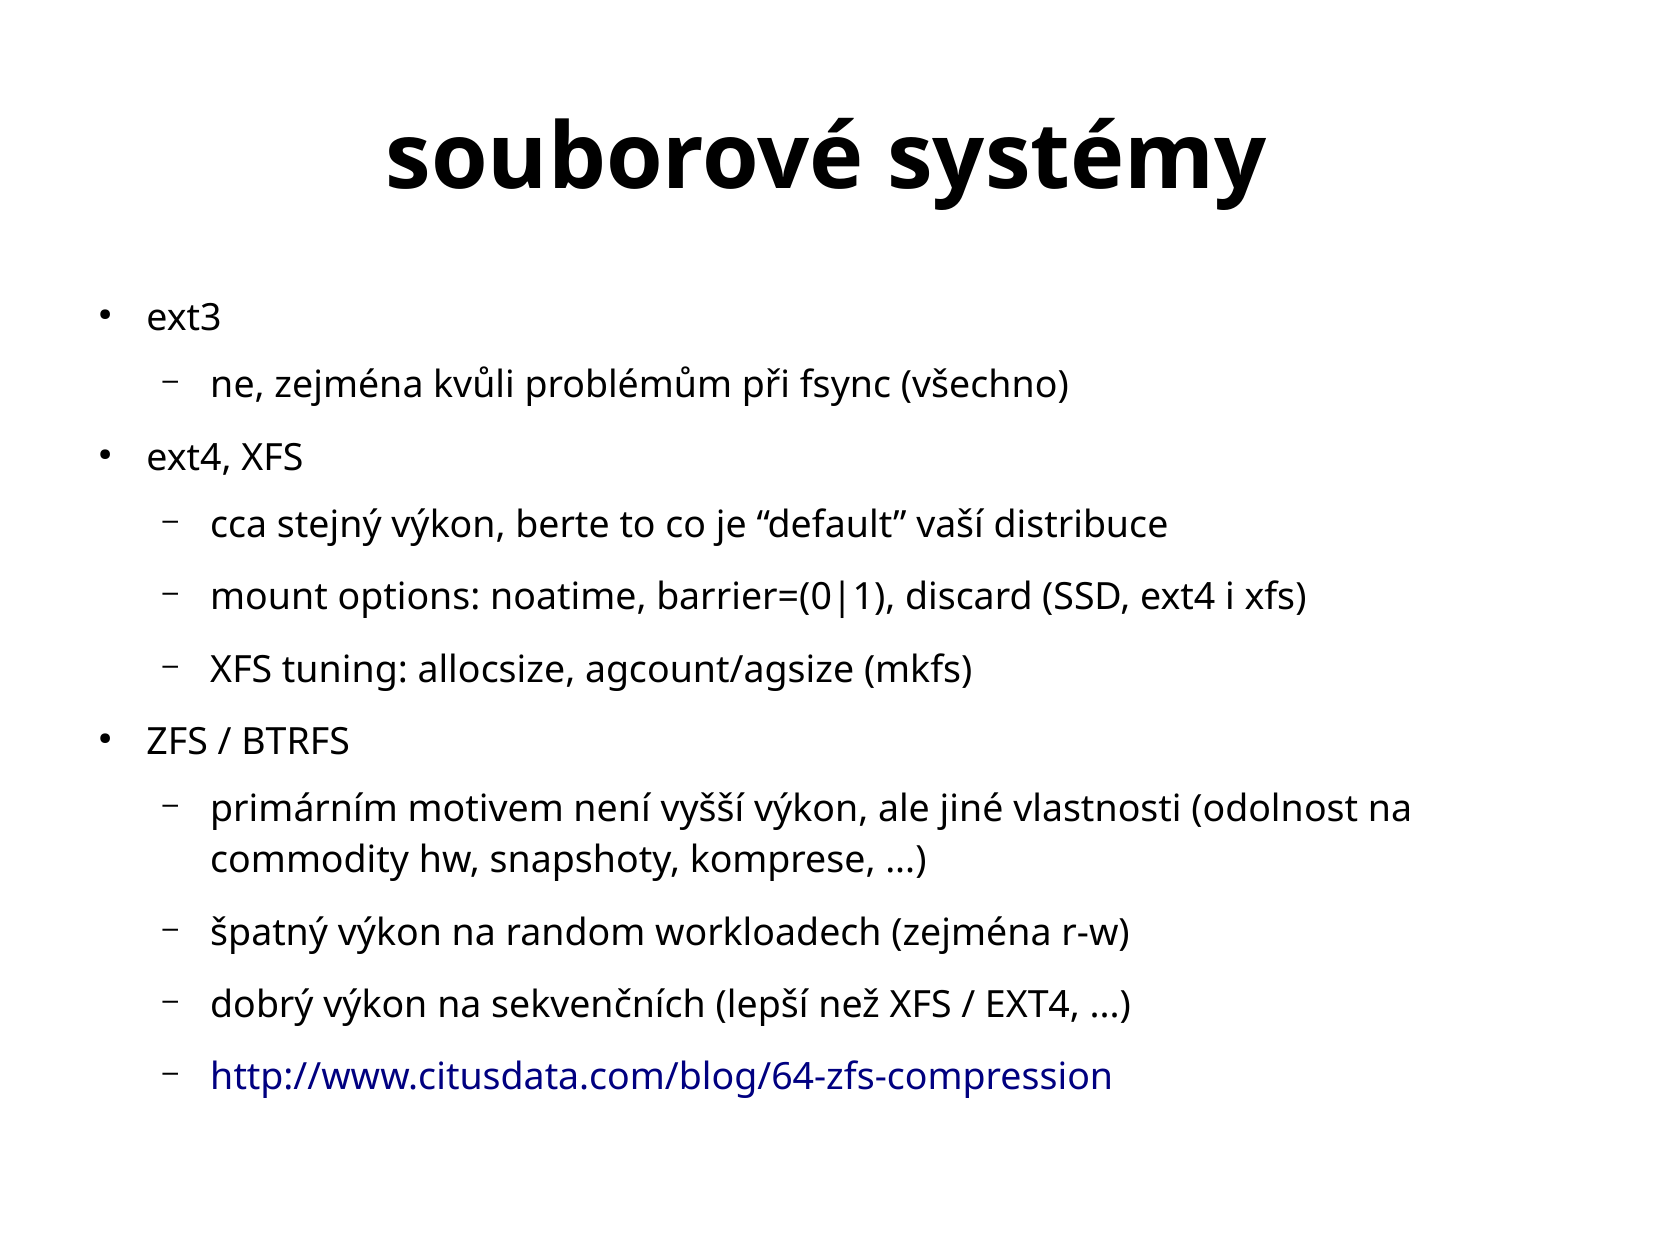

# souborové systémy
ext3
ne, zejména kvůli problémům při fsync (všechno)
ext4, XFS
cca stejný výkon, berte to co je “default” vaší distribuce
mount options: noatime, barrier=(0|1), discard (SSD, ext4 i xfs)
XFS tuning: allocsize, agcount/agsize (mkfs)
ZFS / BTRFS
primárním motivem není vyšší výkon, ale jiné vlastnosti (odolnost na commodity hw, snapshoty, komprese, ...)
špatný výkon na random workloadech (zejména r-w)
dobrý výkon na sekvenčních (lepší než XFS / EXT4, ...)
http://www.citusdata.com/blog/64-zfs-compression